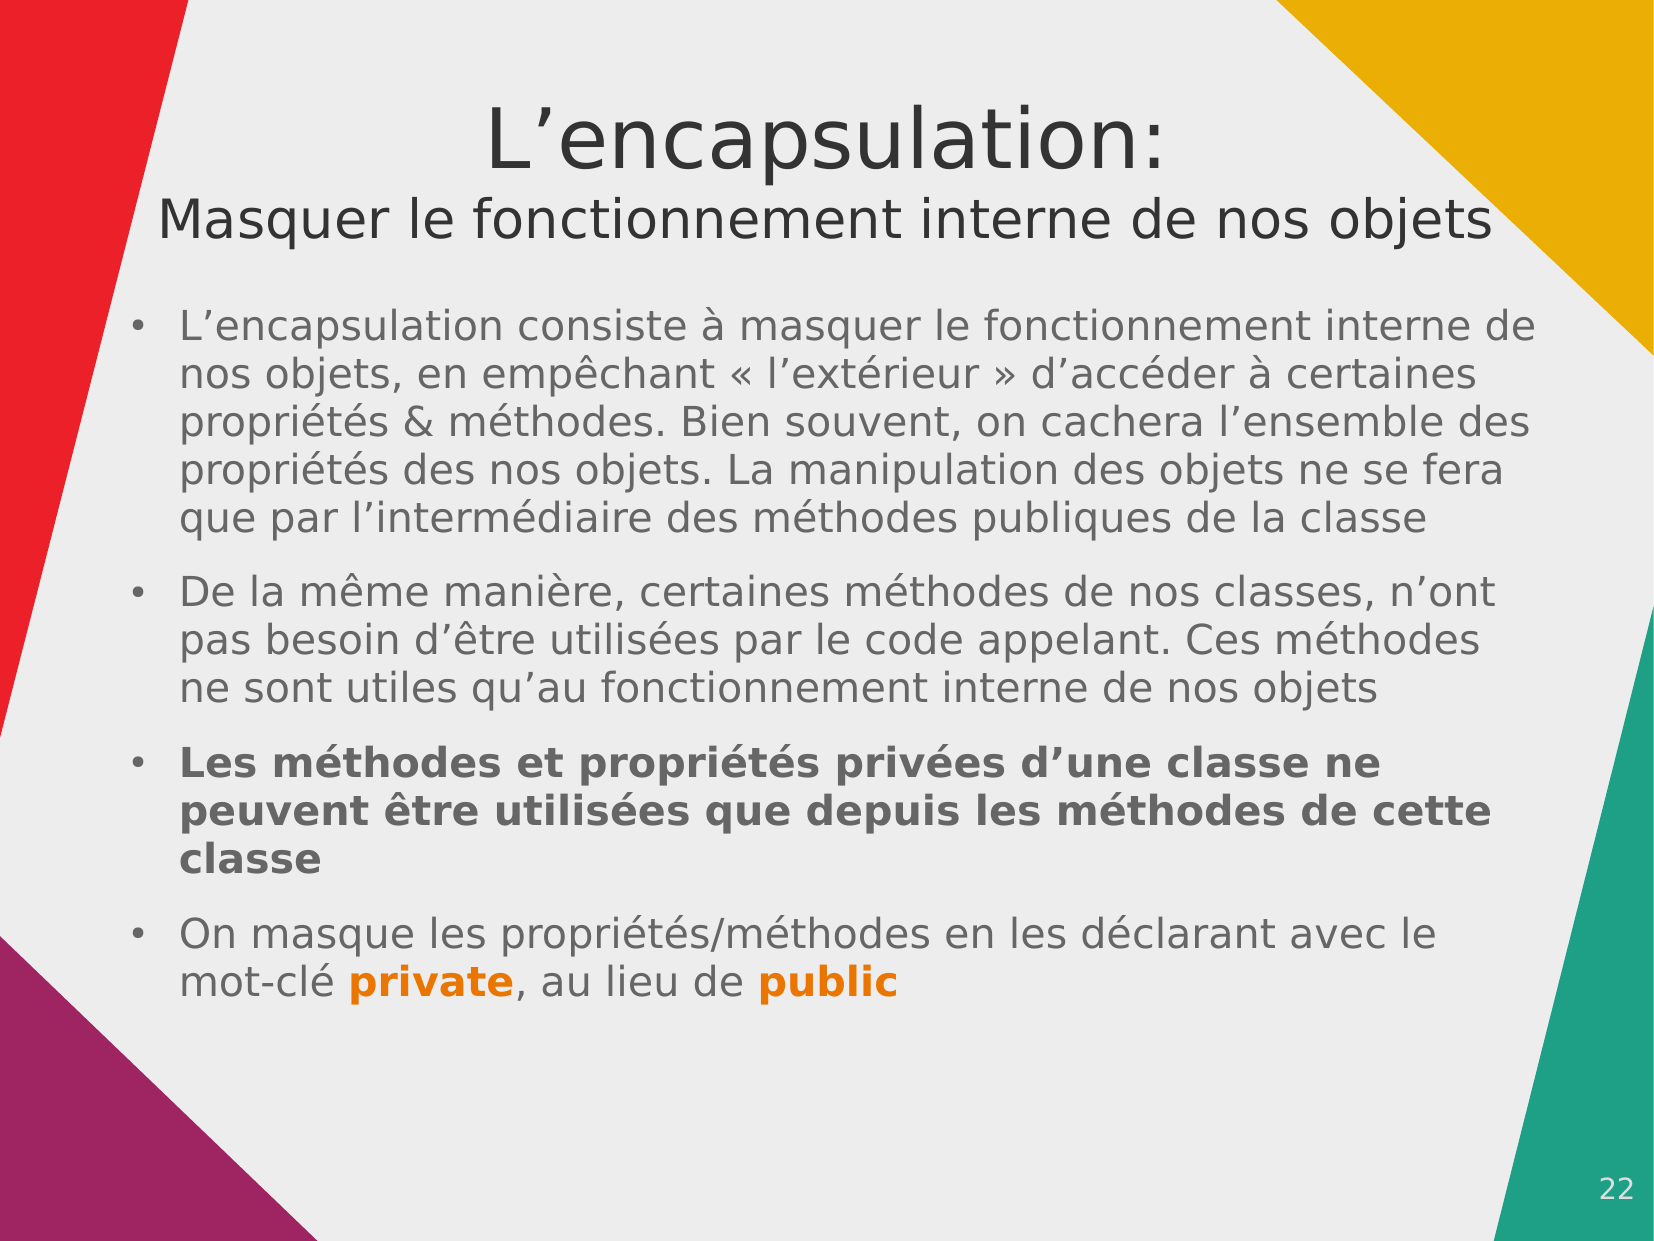

# L’encapsulation: Masquer le fonctionnement interne de nos objets
L’encapsulation consiste à masquer le fonctionnement interne de nos objets, en empêchant « l’extérieur » d’accéder à certaines propriétés & méthodes. Bien souvent, on cachera l’ensemble des propriétés des nos objets. La manipulation des objets ne se fera que par l’intermédiaire des méthodes publiques de la classe
De la même manière, certaines méthodes de nos classes, n’ont pas besoin d’être utilisées par le code appelant. Ces méthodes ne sont utiles qu’au fonctionnement interne de nos objets
Les méthodes et propriétés privées d’une classe ne peuvent être utilisées que depuis les méthodes de cette classe
On masque les propriétés/méthodes en les déclarant avec le mot-clé private, au lieu de public
22